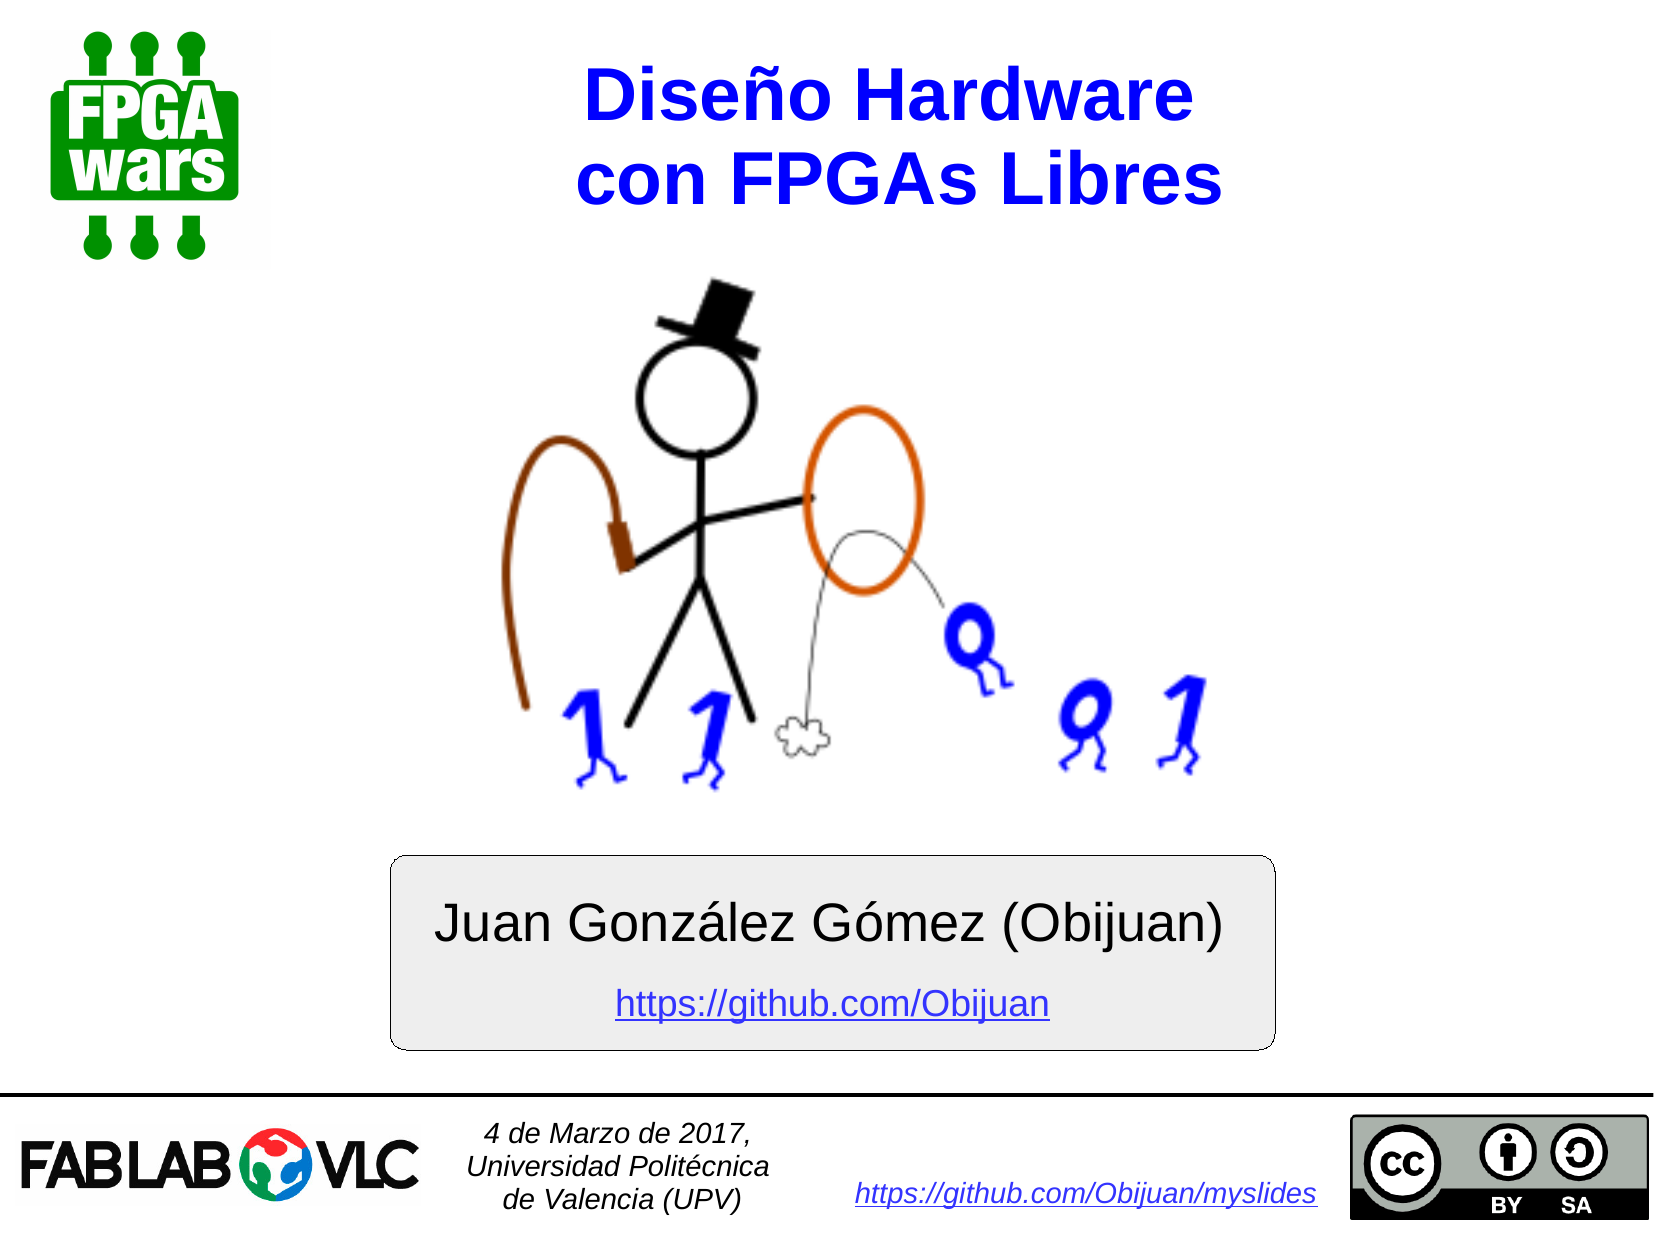

# Diseño Hardware con FPGAs Libres
Juan González Gómez (Obijuan)
https://github.com/Obijuan
4 de Marzo de 2017,
Universidad Politécnica
de Valencia (UPV)
https://github.com/Obijuan/myslides